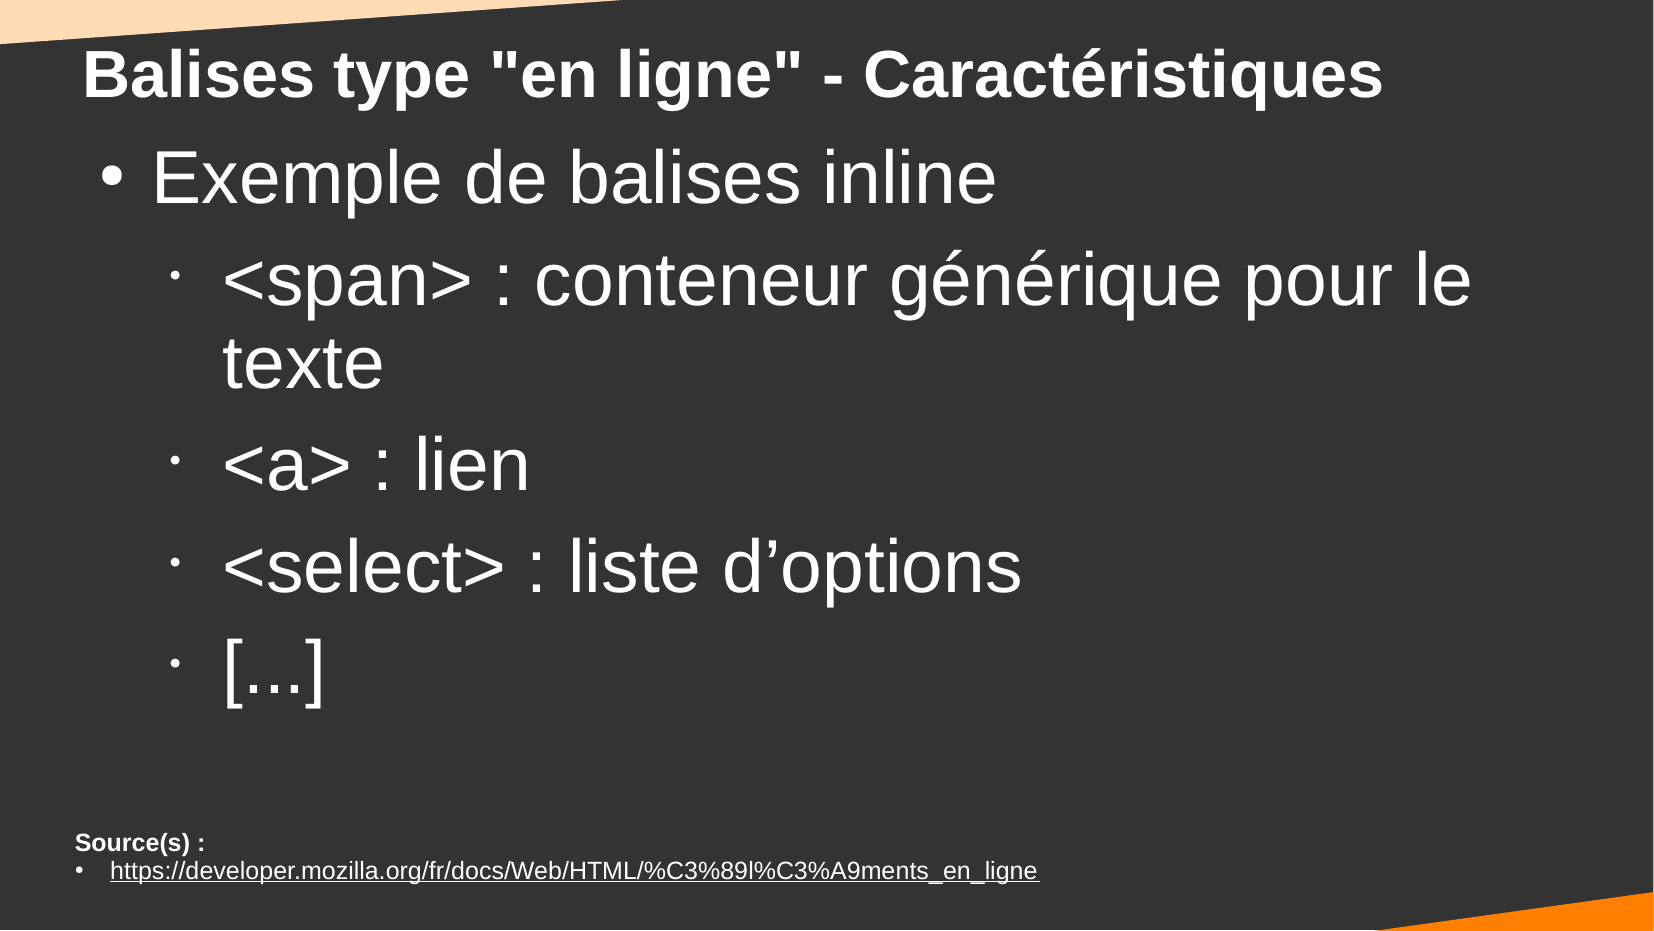

# Balises type "en ligne" - Caractéristiques
Exemple de balises inline
<span> : conteneur générique pour le texte
<a> : lien
<select> : liste d’options
[...]
Source(s) :
https://developer.mozilla.org/fr/docs/Web/HTML/%C3%89l%C3%A9ments_en_ligne